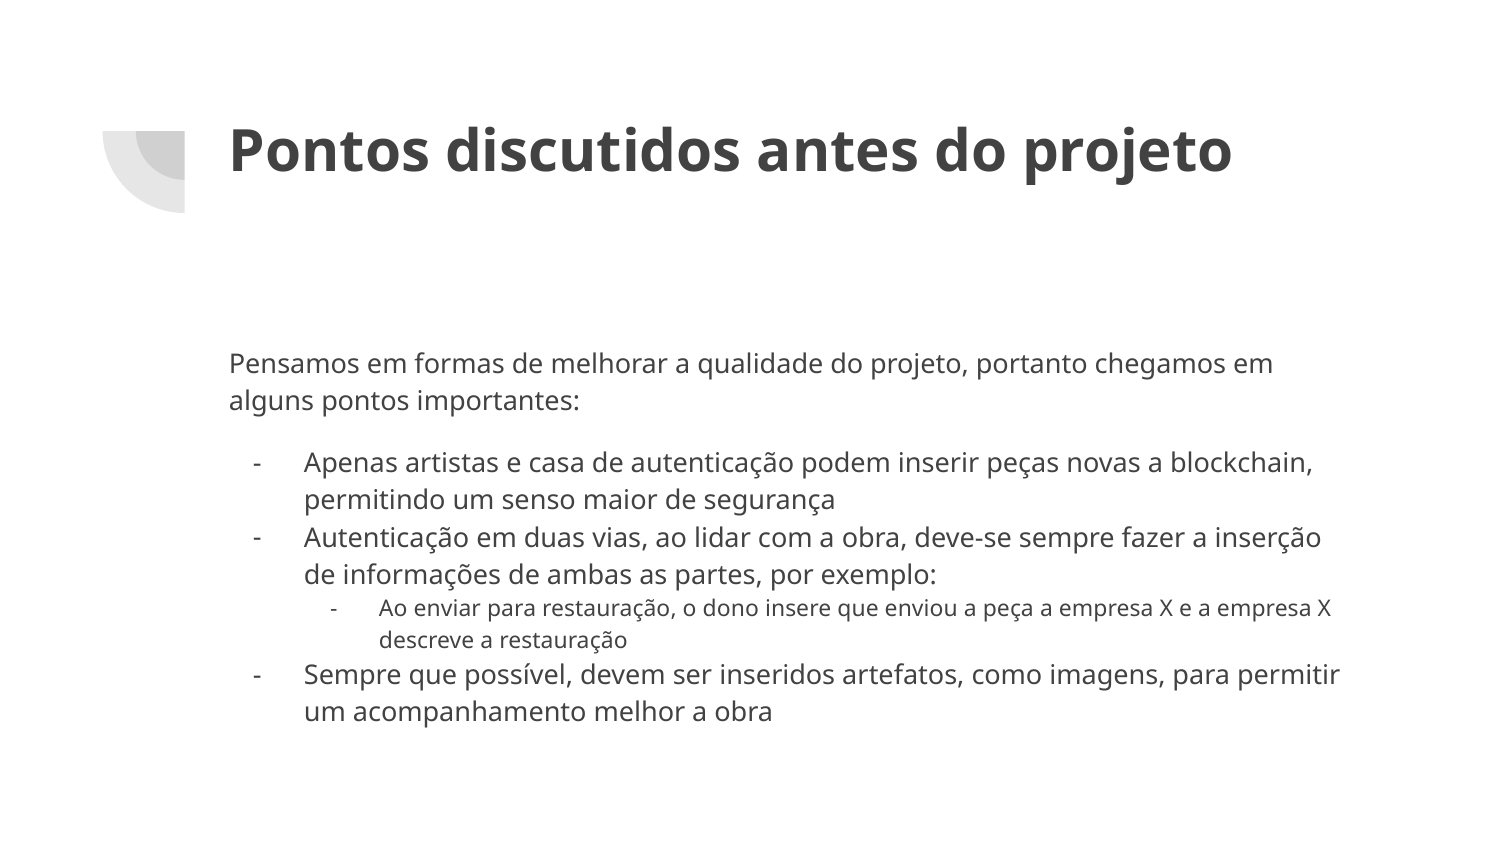

# Pontos discutidos antes do projeto
Pensamos em formas de melhorar a qualidade do projeto, portanto chegamos em alguns pontos importantes:
Apenas artistas e casa de autenticação podem inserir peças novas a blockchain, permitindo um senso maior de segurança
Autenticação em duas vias, ao lidar com a obra, deve-se sempre fazer a inserção de informações de ambas as partes, por exemplo:
Ao enviar para restauração, o dono insere que enviou a peça a empresa X e a empresa X descreve a restauração
Sempre que possível, devem ser inseridos artefatos, como imagens, para permitir um acompanhamento melhor a obra